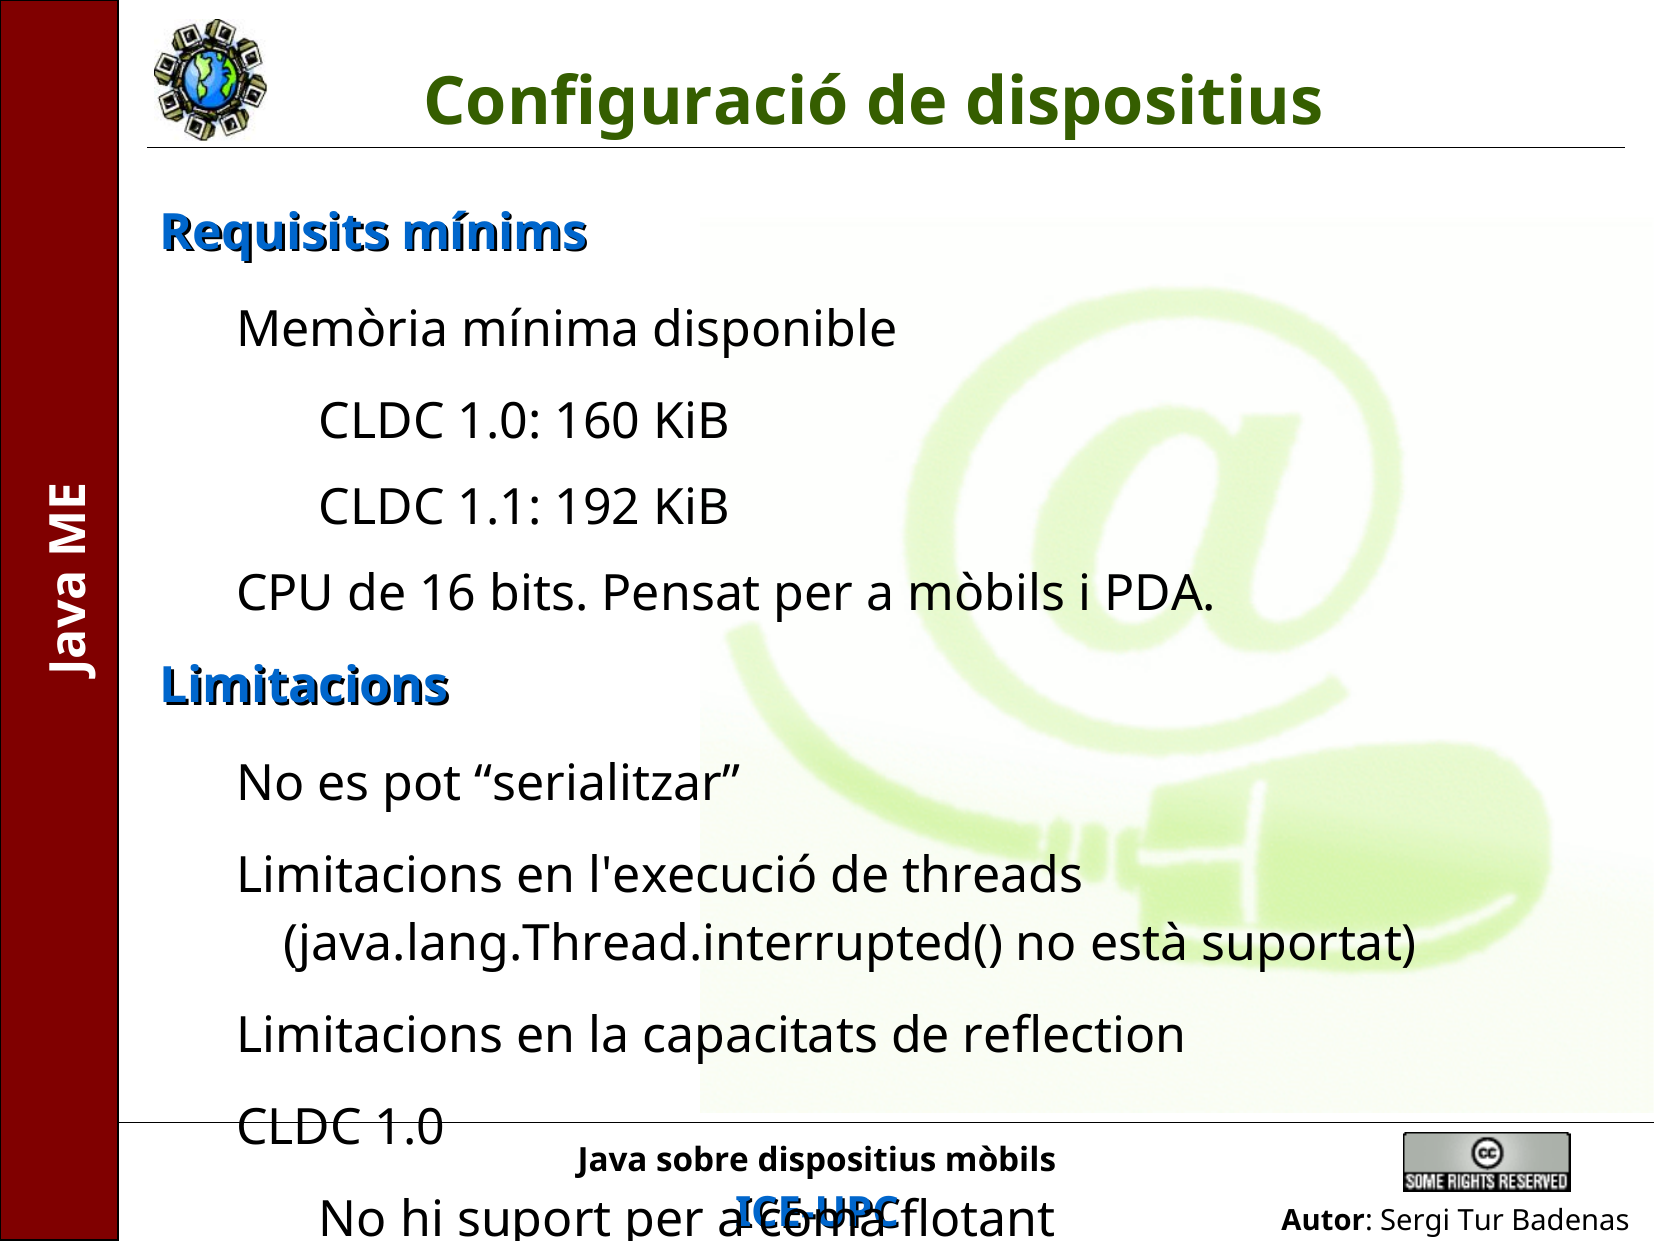

# Configuració de dispositius
Requisits mínims
Memòria mínima disponible
CLDC 1.0: 160 KiB
CLDC 1.1: 192 KiB
CPU de 16 bits. Pensat per a mòbils i PDA.
Limitacions
No es pot “serialitzar”
Limitacions en l'execució de threads (java.lang.Thread.interrupted() no està suportat)
Limitacions en la capacitats de reflection
CLDC 1.0
No hi suport per a coma flotant
...